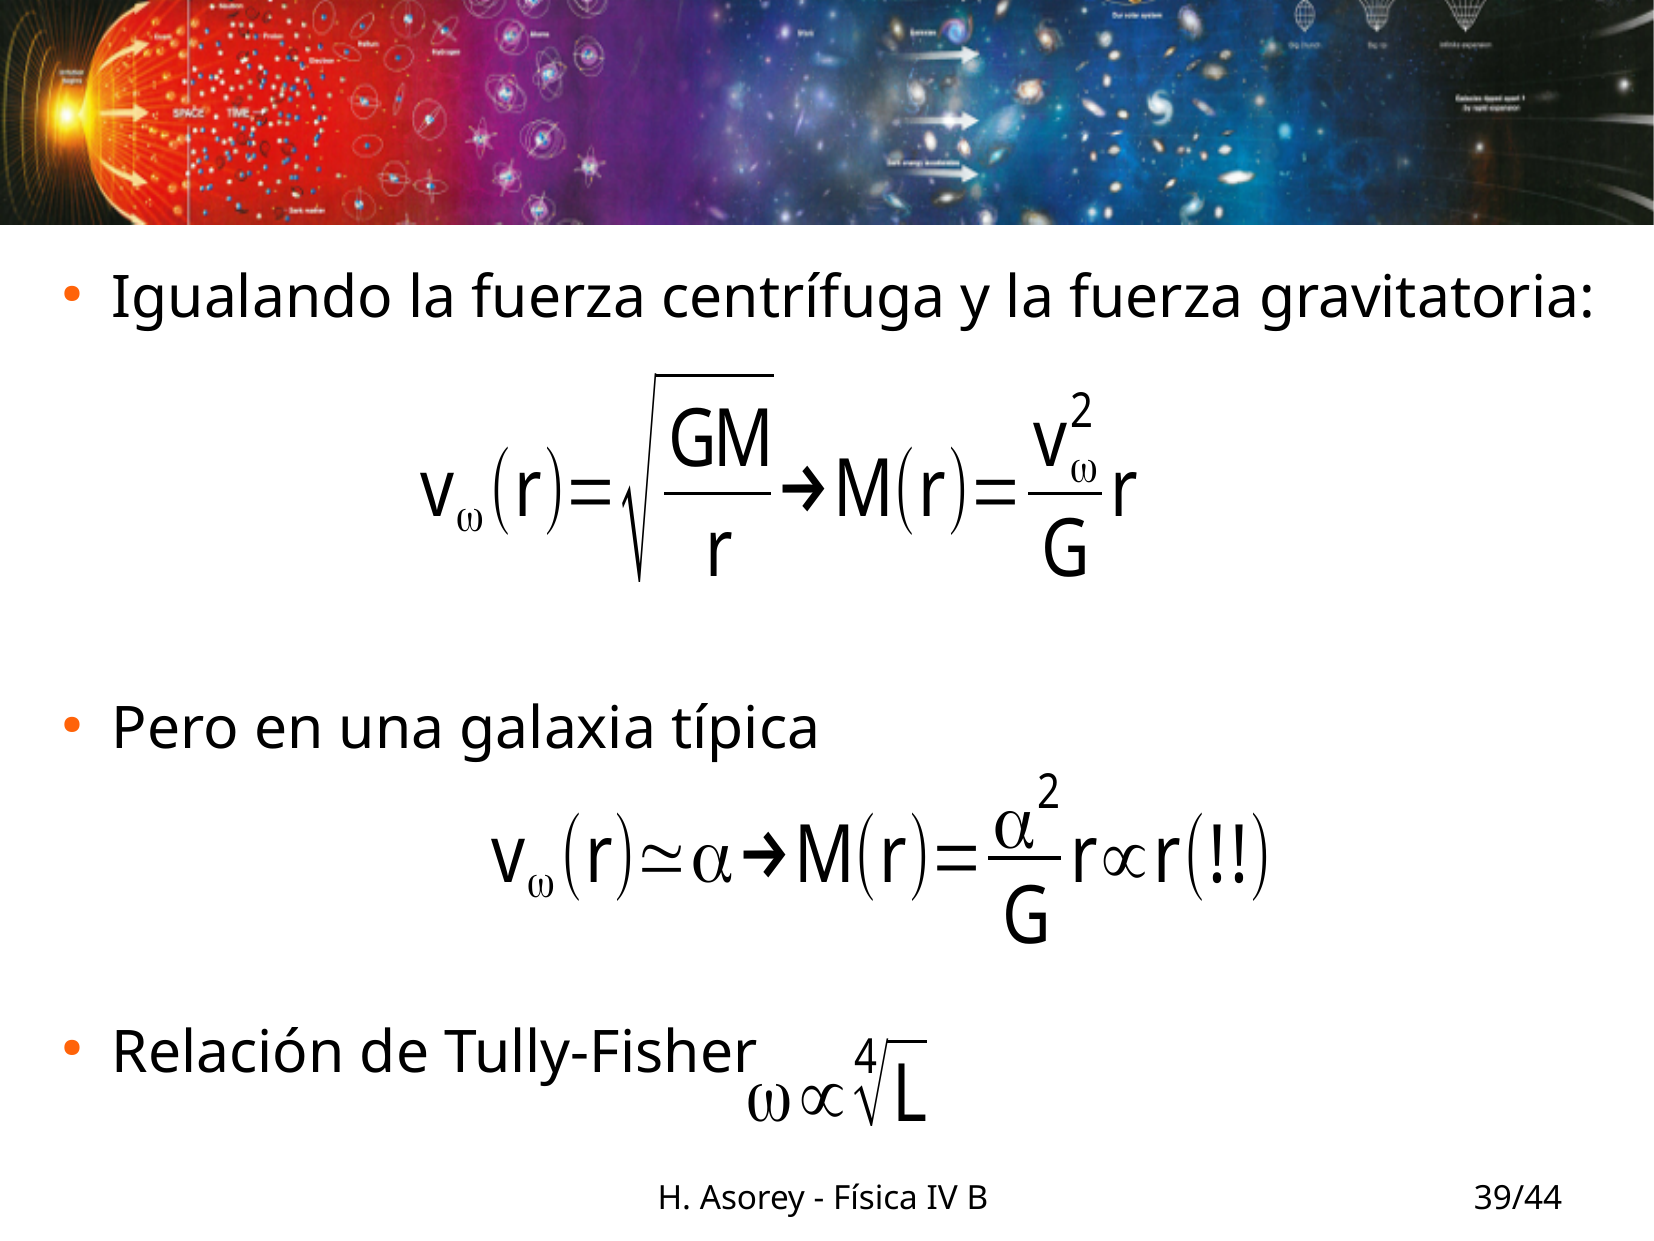

#
Igualando la fuerza centrífuga y la fuerza gravitatoria:
Pero en una galaxia típica
Relación de Tully-Fisher
H. Asorey - Física IV B
39